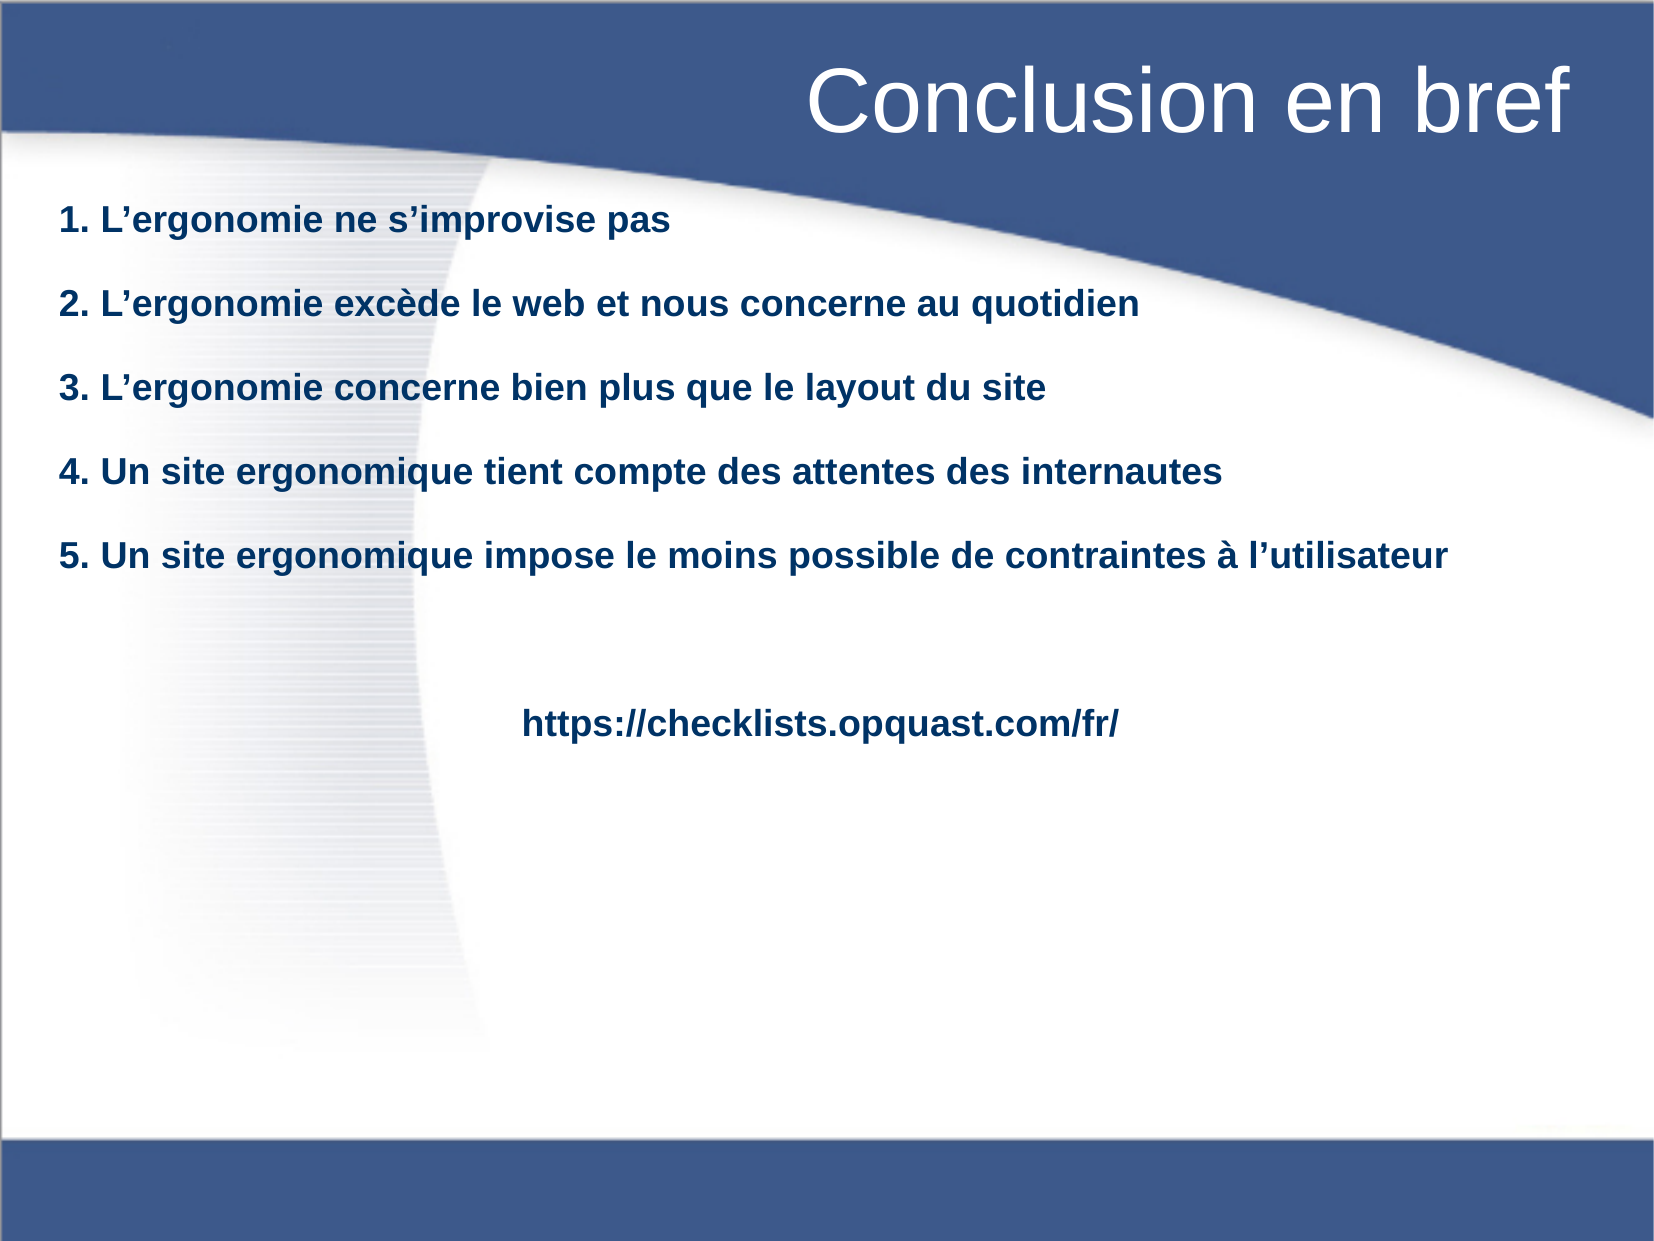

# Conclusion en bref
1. L’ergonomie ne s’improvise pas
2. L’ergonomie excède le web et nous concerne au quotidien
3. L’ergonomie concerne bien plus que le layout du site
4. Un site ergonomique tient compte des attentes des internautes
5. Un site ergonomique impose le moins possible de contraintes à l’utilisateur
https://checklists.opquast.com/fr/